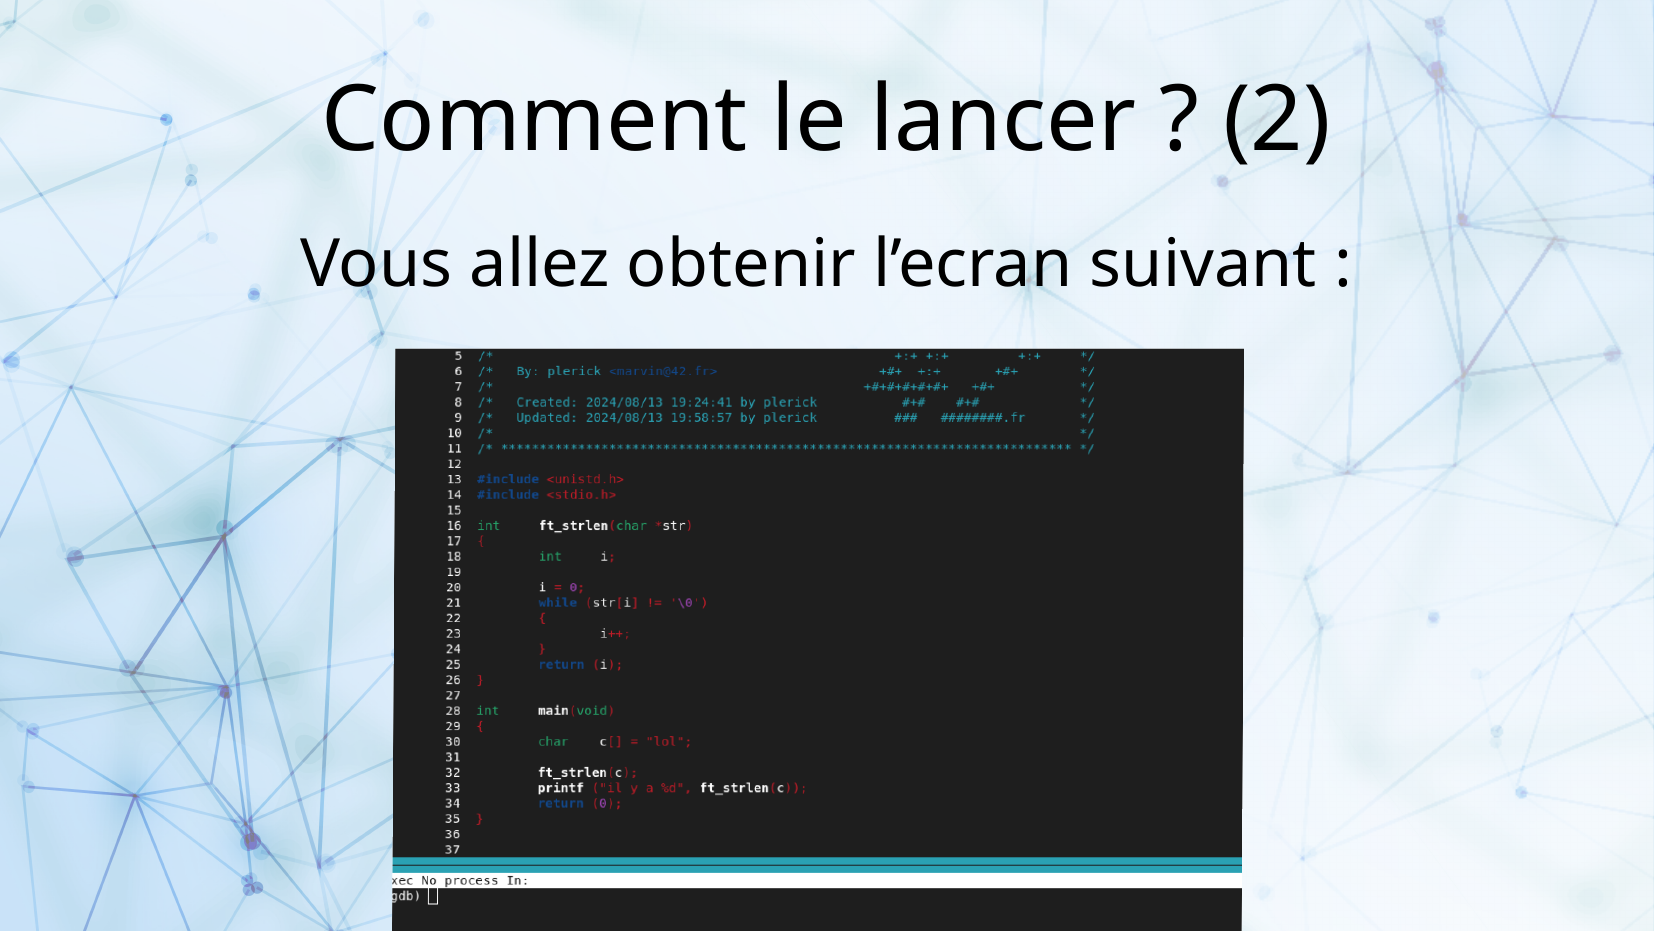

# Comment le lancer ? (2)
Vous allez obtenir l’ecran suivant :